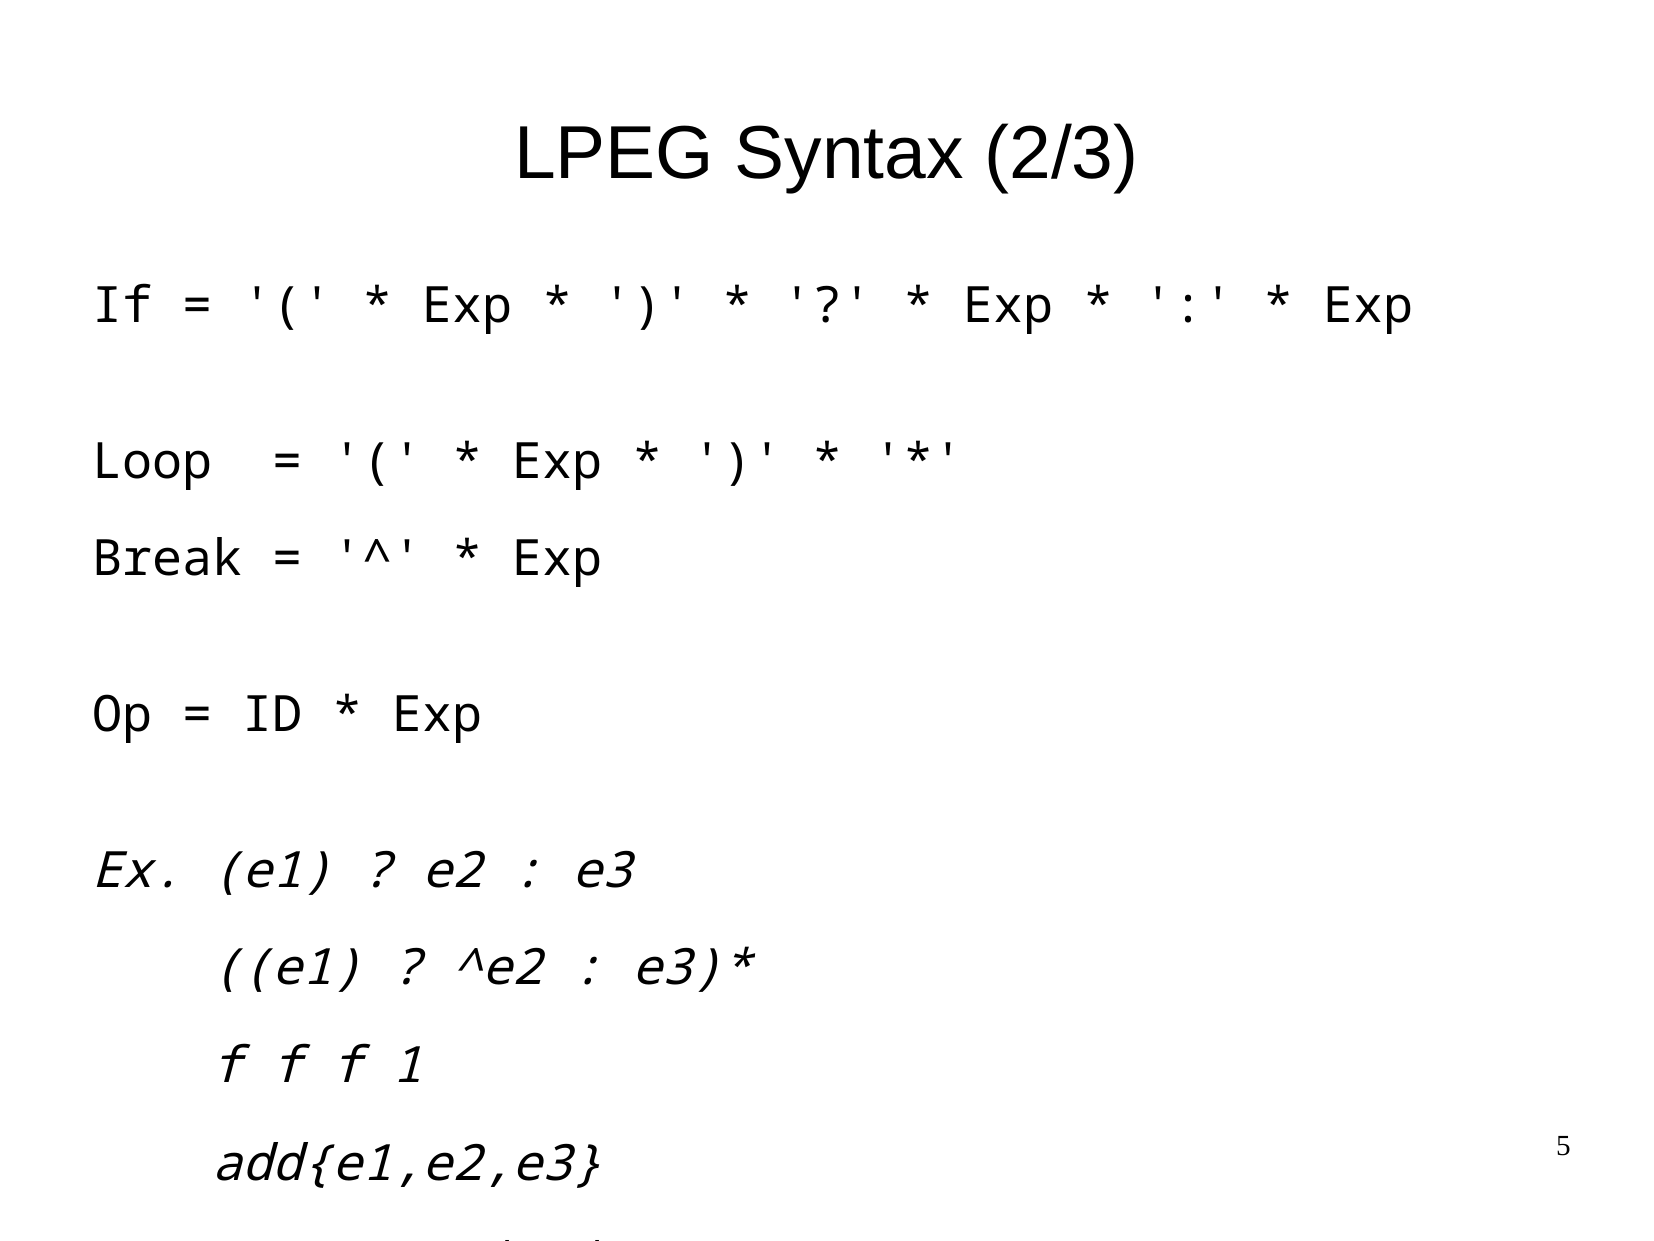

# LPEG Syntax (2/3)
If = '(' * Exp * ')' * '?' * Exp * ':' * Exp
Loop = '(' * Exp * ')' * '*'
Break = '^' * Exp
Op = ID * Exp
Ex. (e1) ? e2 : e3
 ((e1) ? ^e2 : e3)*
 f f f 1
 add{e1,e2,e3}
 assert{e1|e2|e3}
5